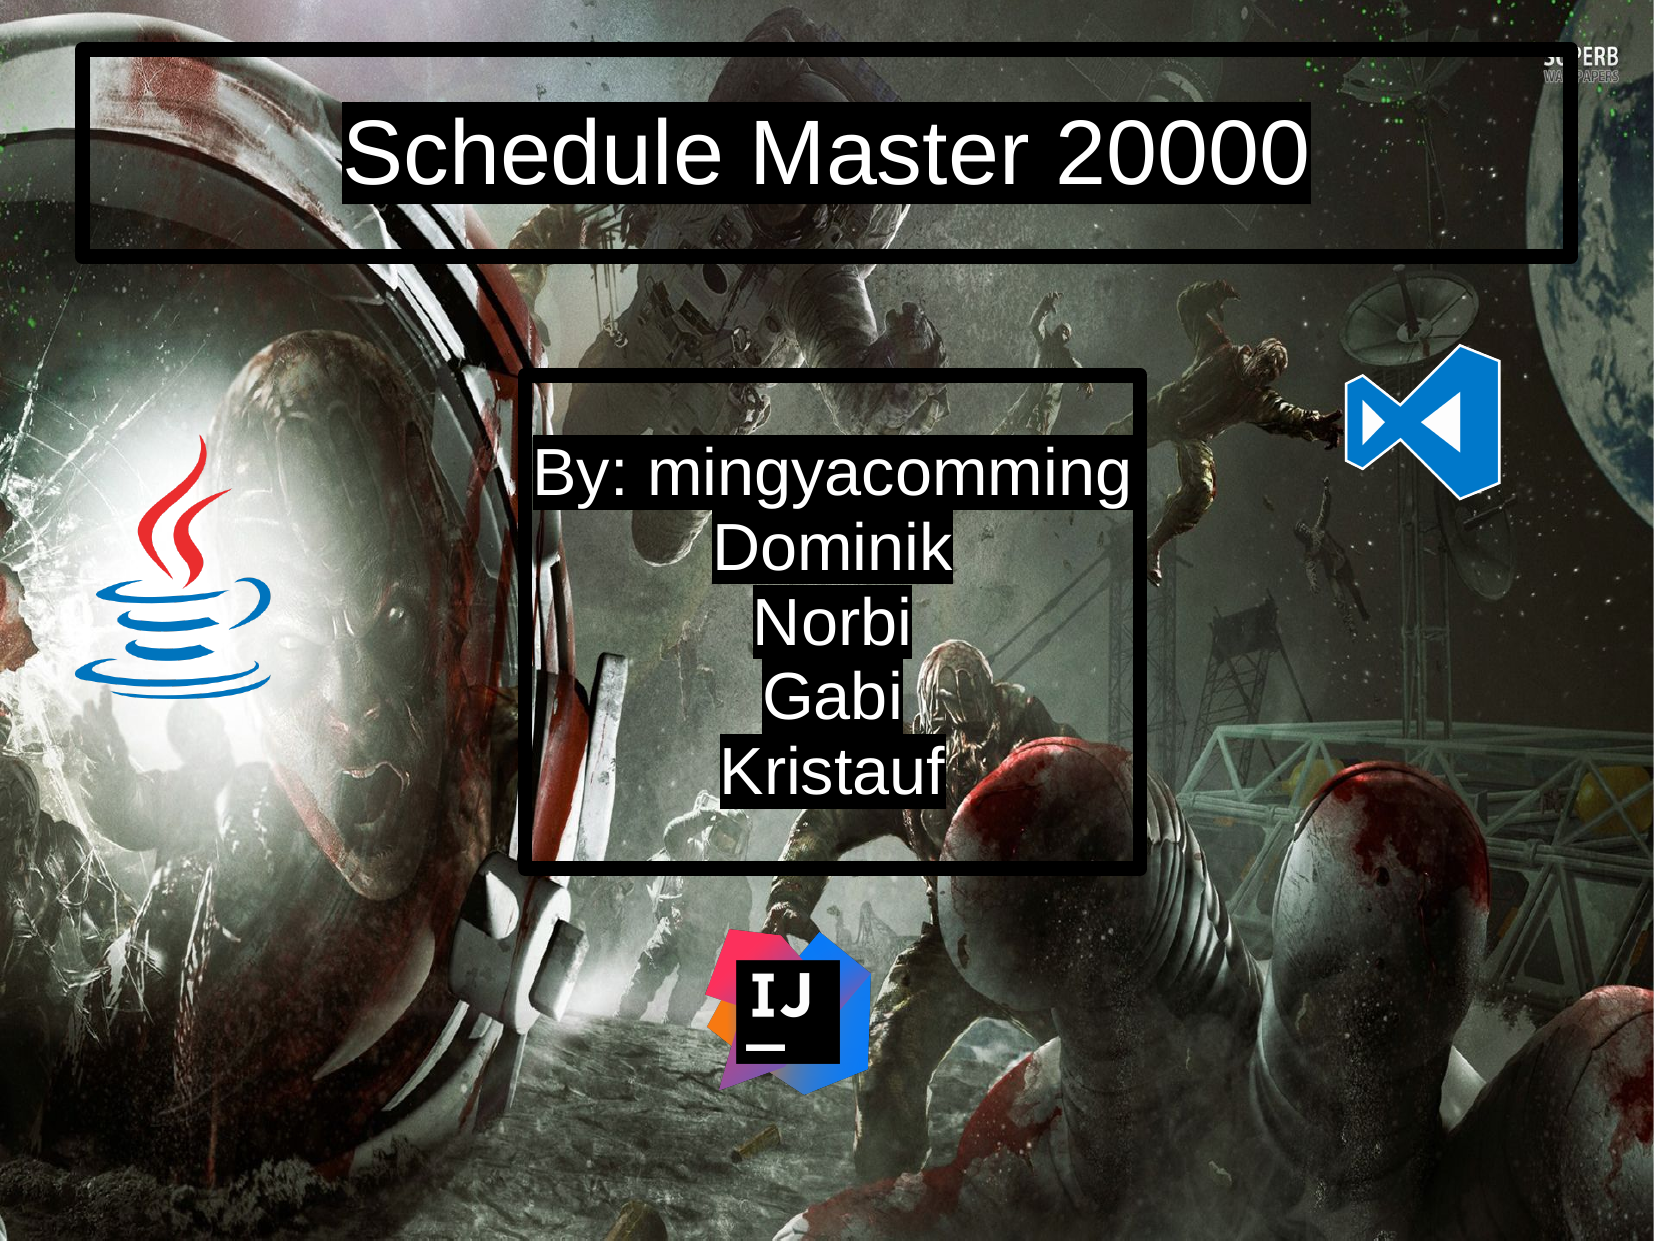

# Schedule Master 20000
By: mingyacomming
Dominik
Norbi
Gabi
Kristauf